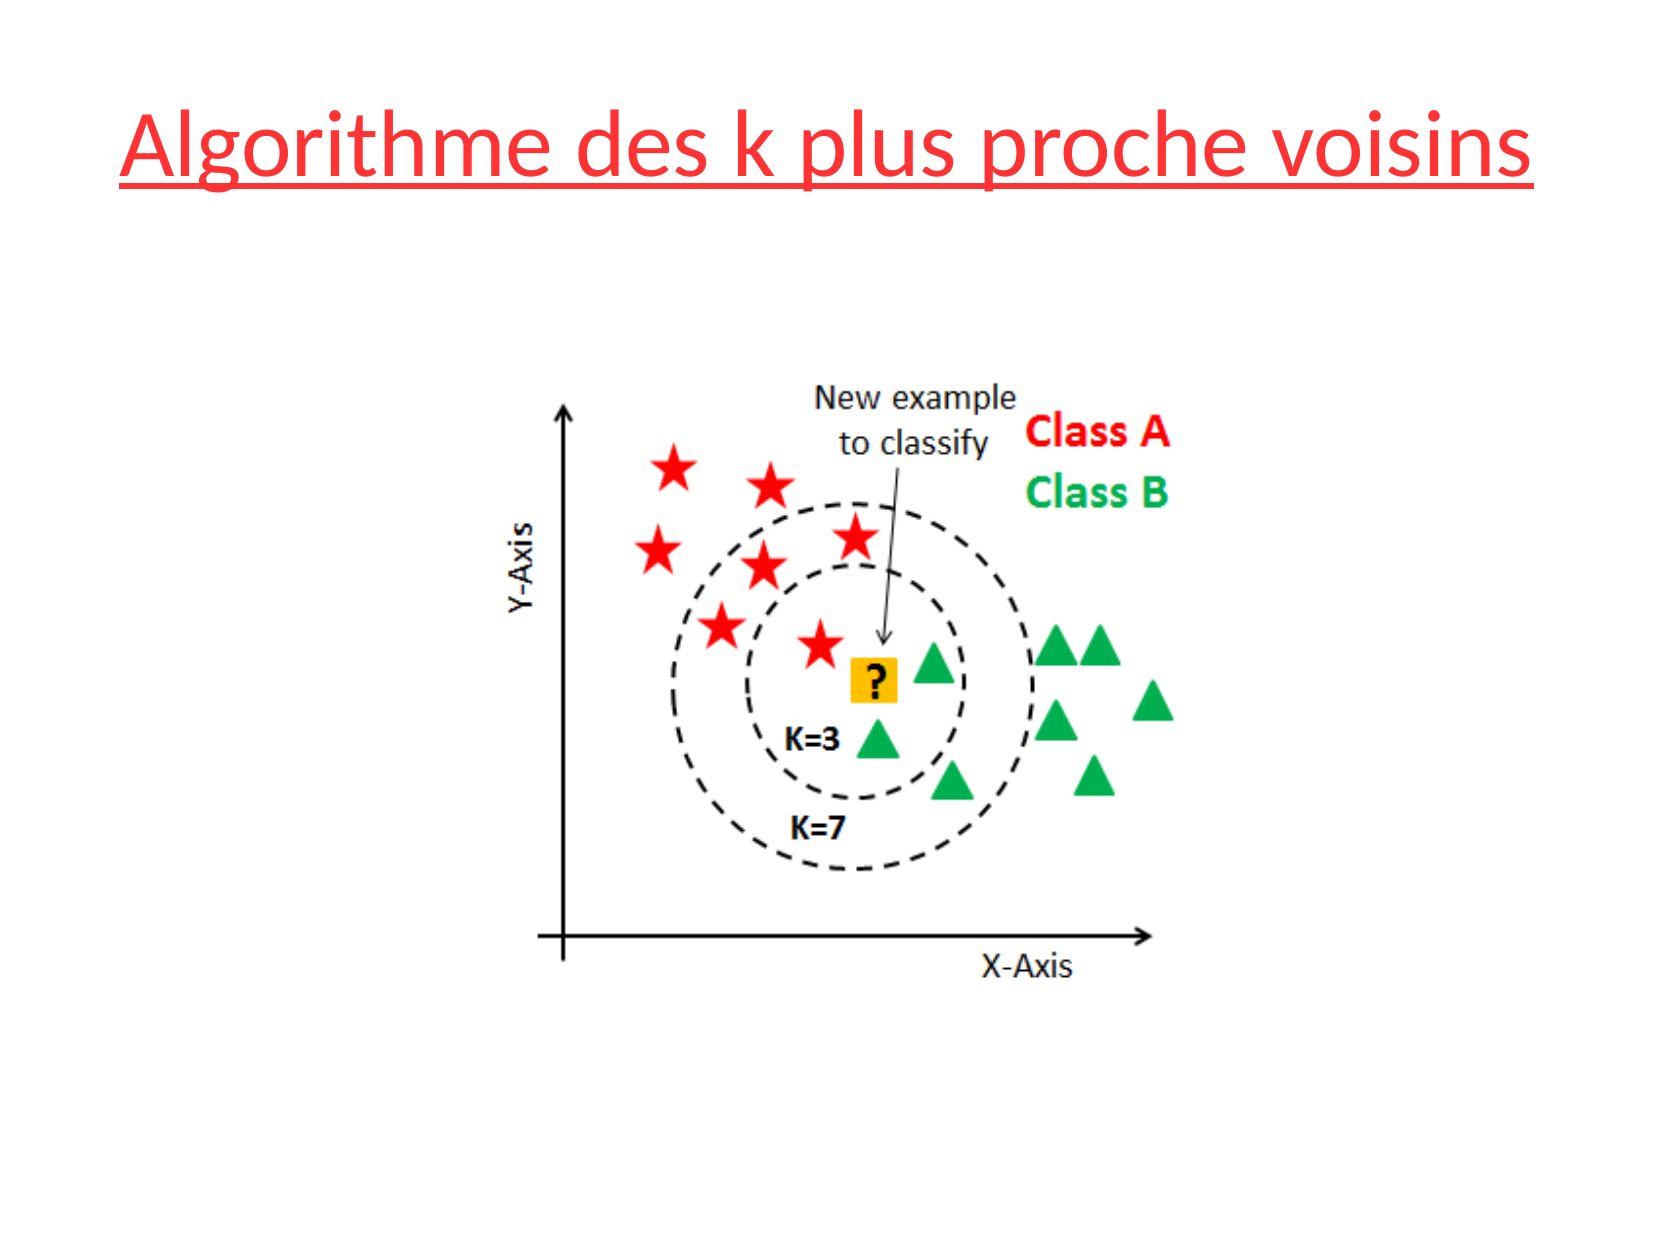

# Algorithme des k plus proche voisins